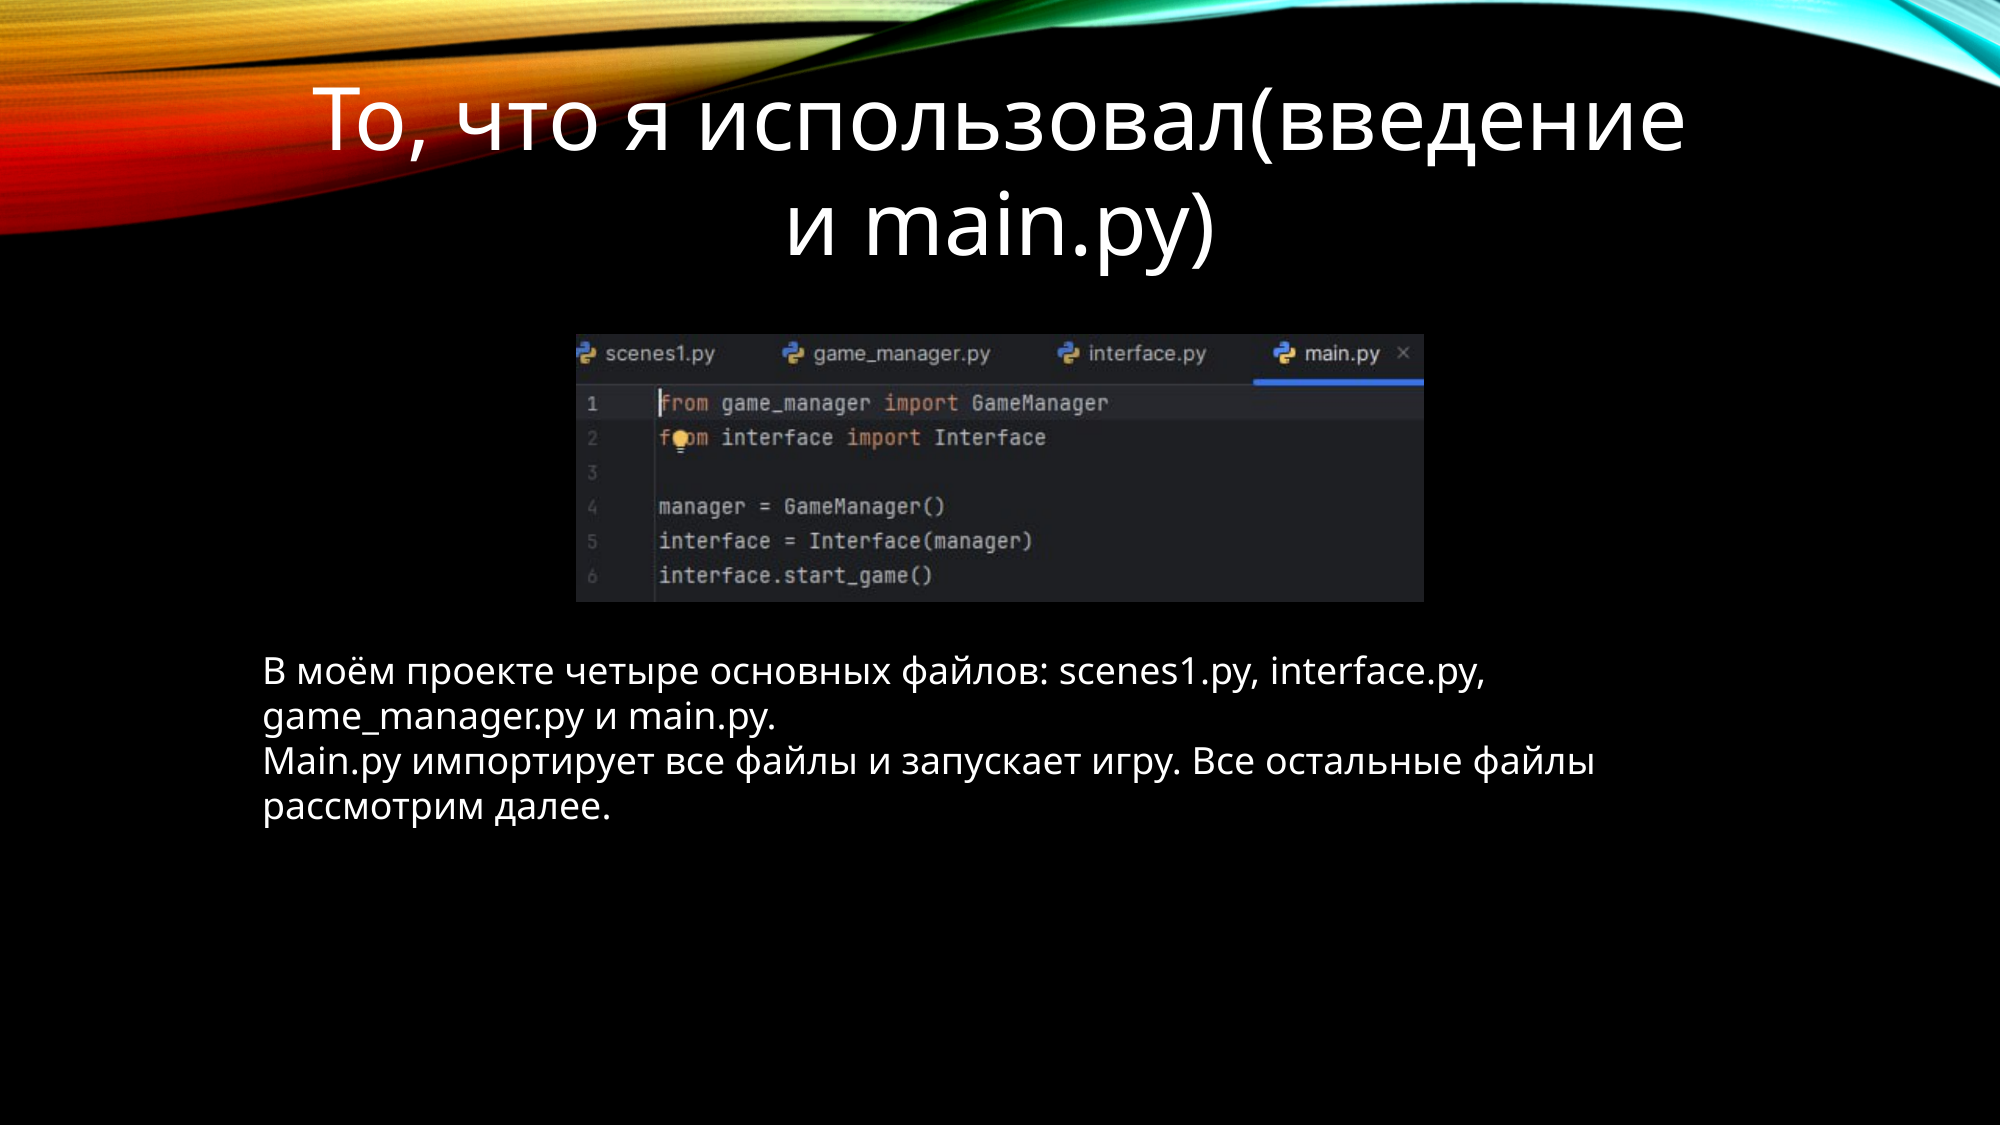

То, что я использовал(введение и main.py)
В моём проекте четыре основных файлов: scenes1.py, interface.py, game_manager.py и main.py.
Main.py импортирует все файлы и запускает игру. Все остальные файлы рассмотрим далее.